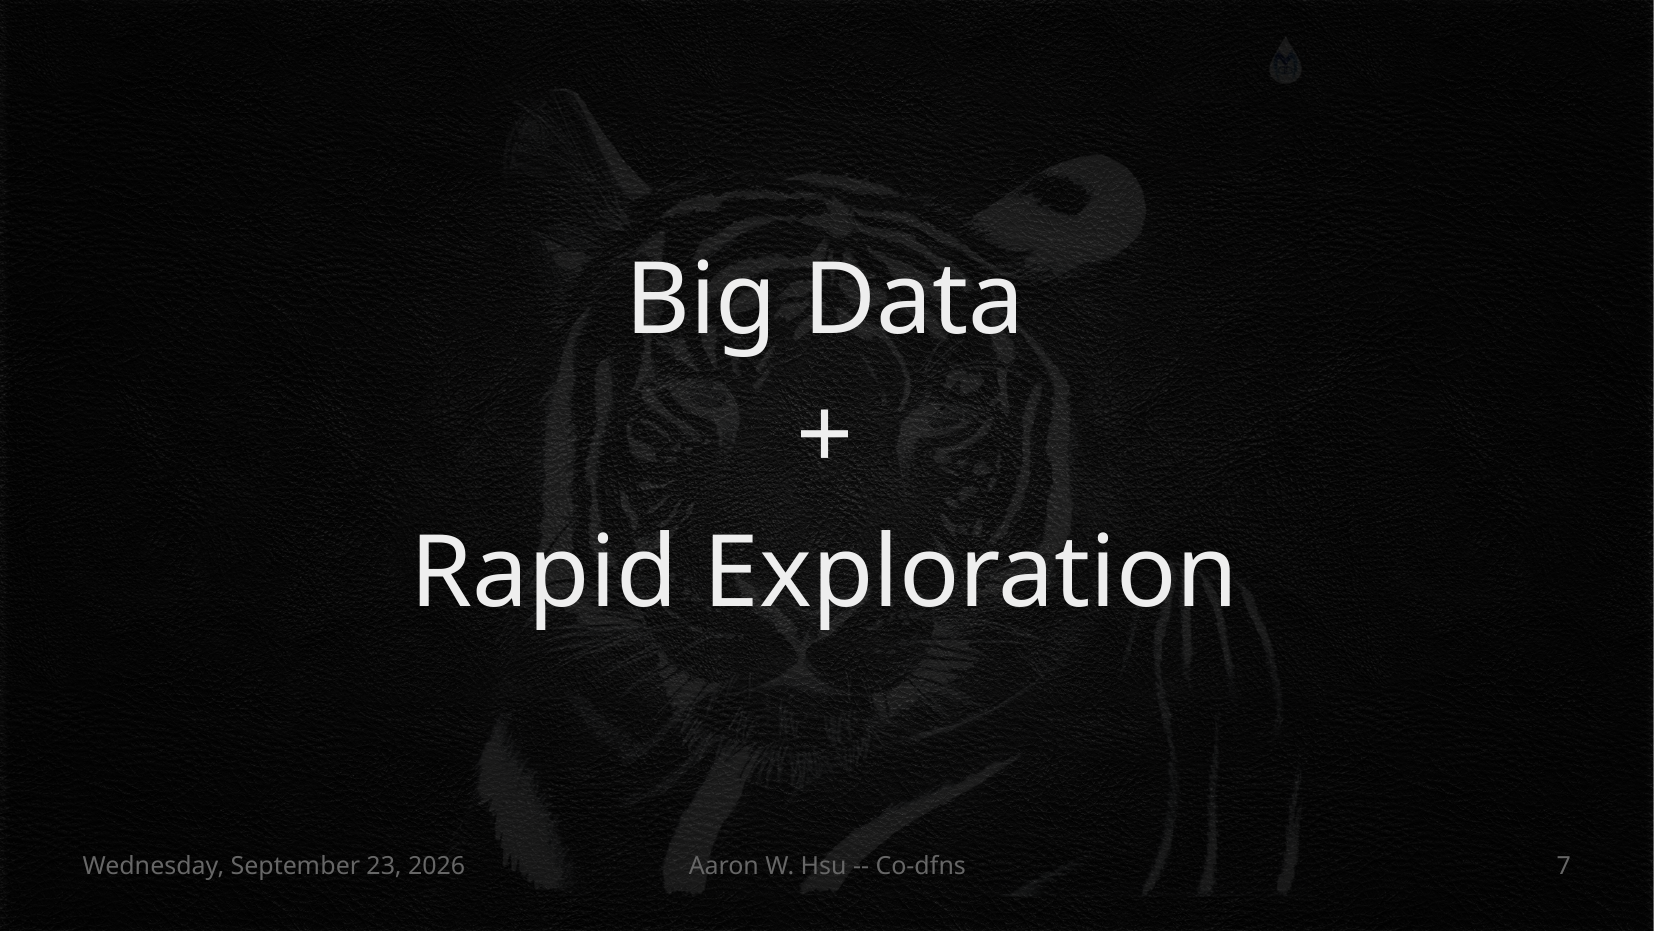

Big Data
+
Rapid Exploration
Aaron W. Hsu -- Co-dfns
7